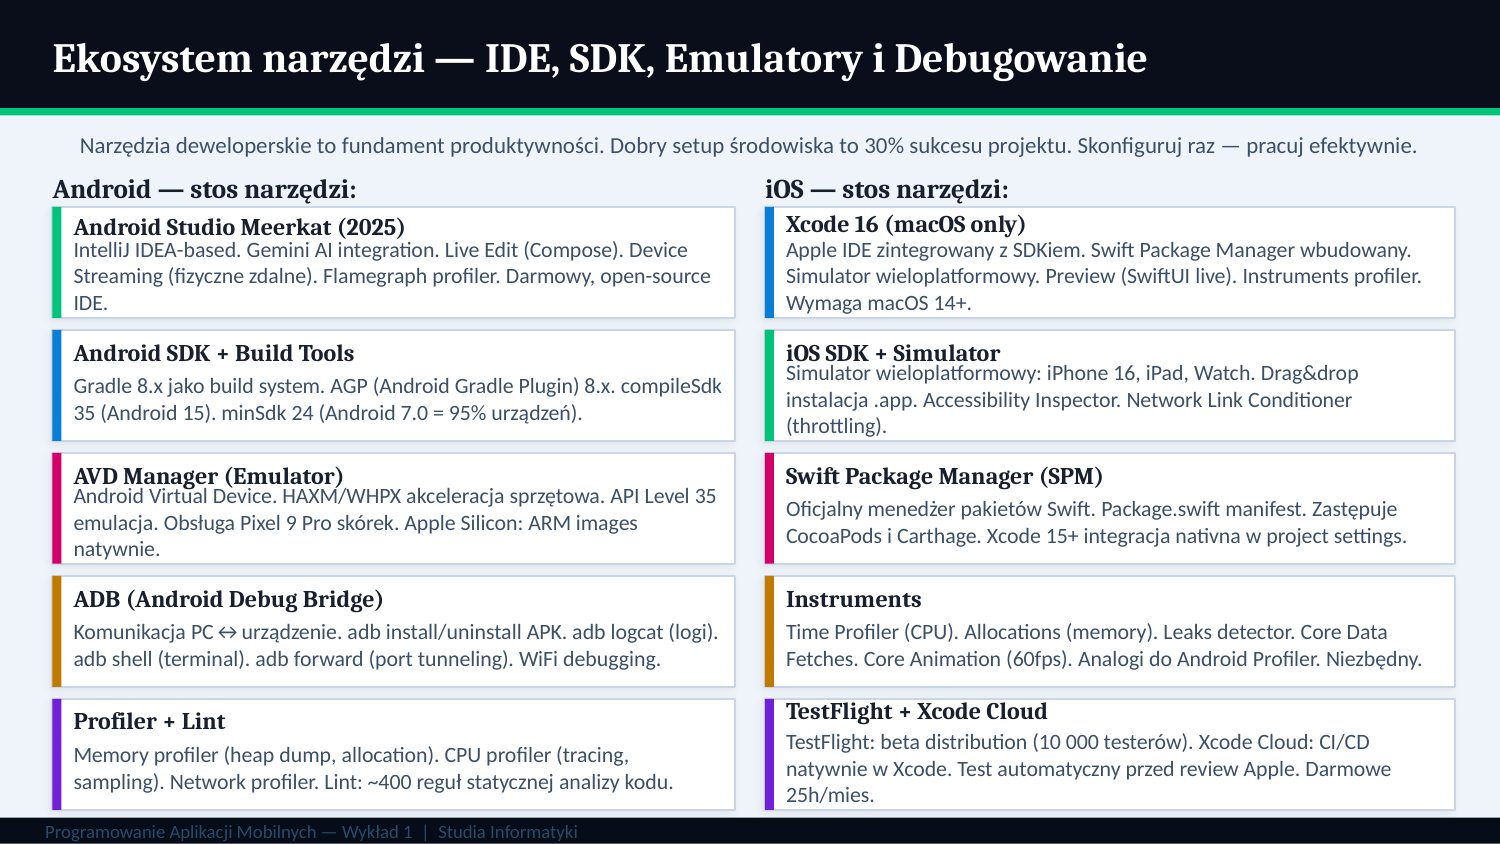

Ekosystem narzędzi — IDE, SDK, Emulatory i Debugowanie
Narzędzia deweloperskie to fundament produktywności. Dobry setup środowiska to 30% sukcesu projektu. Skonfiguruj raz — pracuj efektywnie.
Android — stos narzędzi:
iOS — stos narzędzi:
Xcode 16 (macOS only)
Android Studio Meerkat (2025)
IntelliJ IDEA-based. Gemini AI integration. Live Edit (Compose). Device Streaming (fizyczne zdalne). Flamegraph profiler. Darmowy, open-source IDE.
Apple IDE zintegrowany z SDKiem. Swift Package Manager wbudowany. Simulator wieloplatformowy. Preview (SwiftUI live). Instruments profiler. Wymaga macOS 14+.
Android SDK + Build Tools
iOS SDK + Simulator
Gradle 8.x jako build system. AGP (Android Gradle Plugin) 8.x. compileSdk 35 (Android 15). minSdk 24 (Android 7.0 = 95% urządzeń).
Simulator wieloplatformowy: iPhone 16, iPad, Watch. Drag&drop instalacja .app. Accessibility Inspector. Network Link Conditioner (throttling).
AVD Manager (Emulator)
Swift Package Manager (SPM)
Android Virtual Device. HAXM/WHPX akceleracja sprzętowa. API Level 35 emulacja. Obsługa Pixel 9 Pro skórek. Apple Silicon: ARM images natywnie.
Oficjalny menedżer pakietów Swift. Package.swift manifest. Zastępuje CocoaPods i Carthage. Xcode 15+ integracja nativna w project settings.
ADB (Android Debug Bridge)
Instruments
Komunikacja PC↔urządzenie. adb install/uninstall APK. adb logcat (logi). adb shell (terminal). adb forward (port tunneling). WiFi debugging.
Time Profiler (CPU). Allocations (memory). Leaks detector. Core Data Fetches. Core Animation (60fps). Analogi do Android Profiler. Niezbędny.
TestFlight + Xcode Cloud
Profiler + Lint
Memory profiler (heap dump, allocation). CPU profiler (tracing, sampling). Network profiler. Lint: ~400 reguł statycznej analizy kodu.
TestFlight: beta distribution (10 000 testerów). Xcode Cloud: CI/CD natywnie w Xcode. Test automatyczny przed review Apple. Darmowe 25h/mies.
Programowanie Aplikacji Mobilnych — Wykład 1 | Studia Informatyki